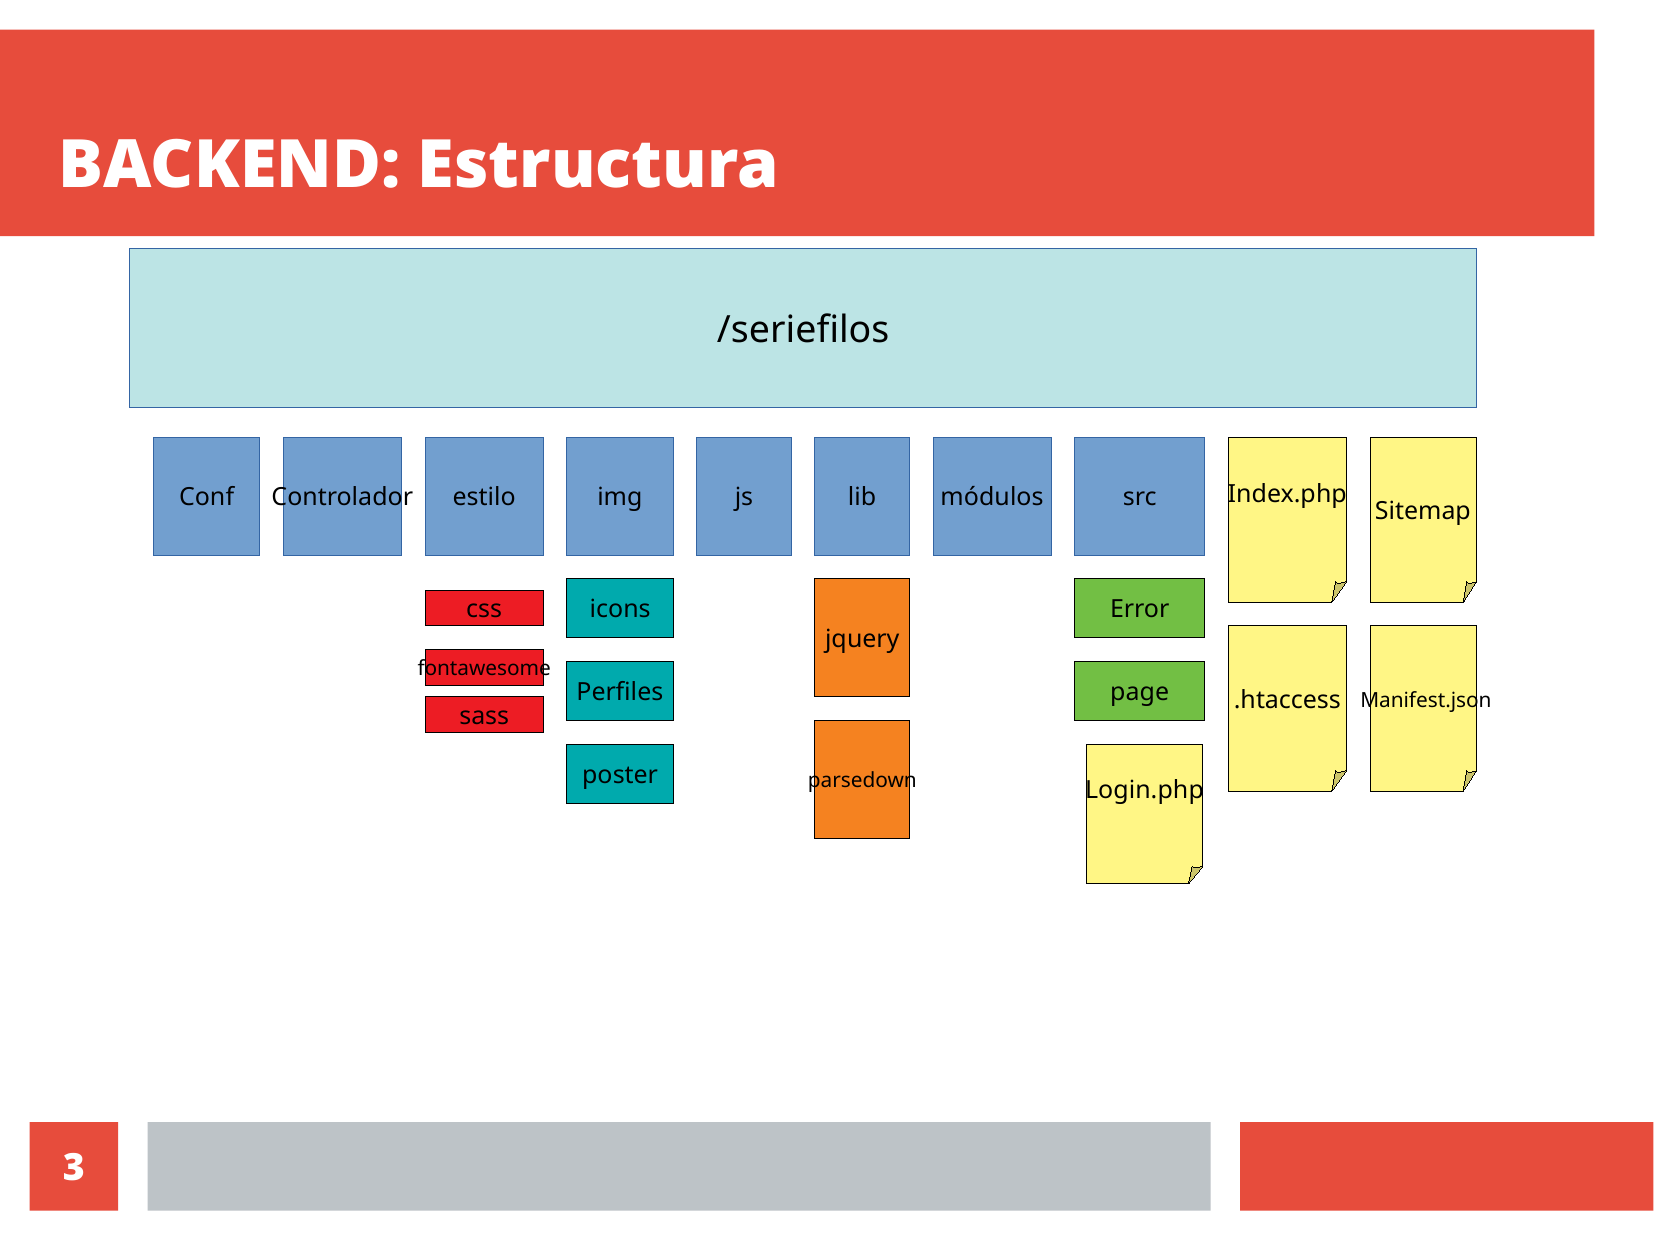

# BACKEND: Estructura
/seriefilos
Conf
Controlador
estilo
img
js
lib
módulos
src
Index.php
Sitemap
icons
jquery
Error
css
.htaccess
 Manifest.json
fontawesome
Perfiles
page
sass
parsedown
poster
Login.php
3